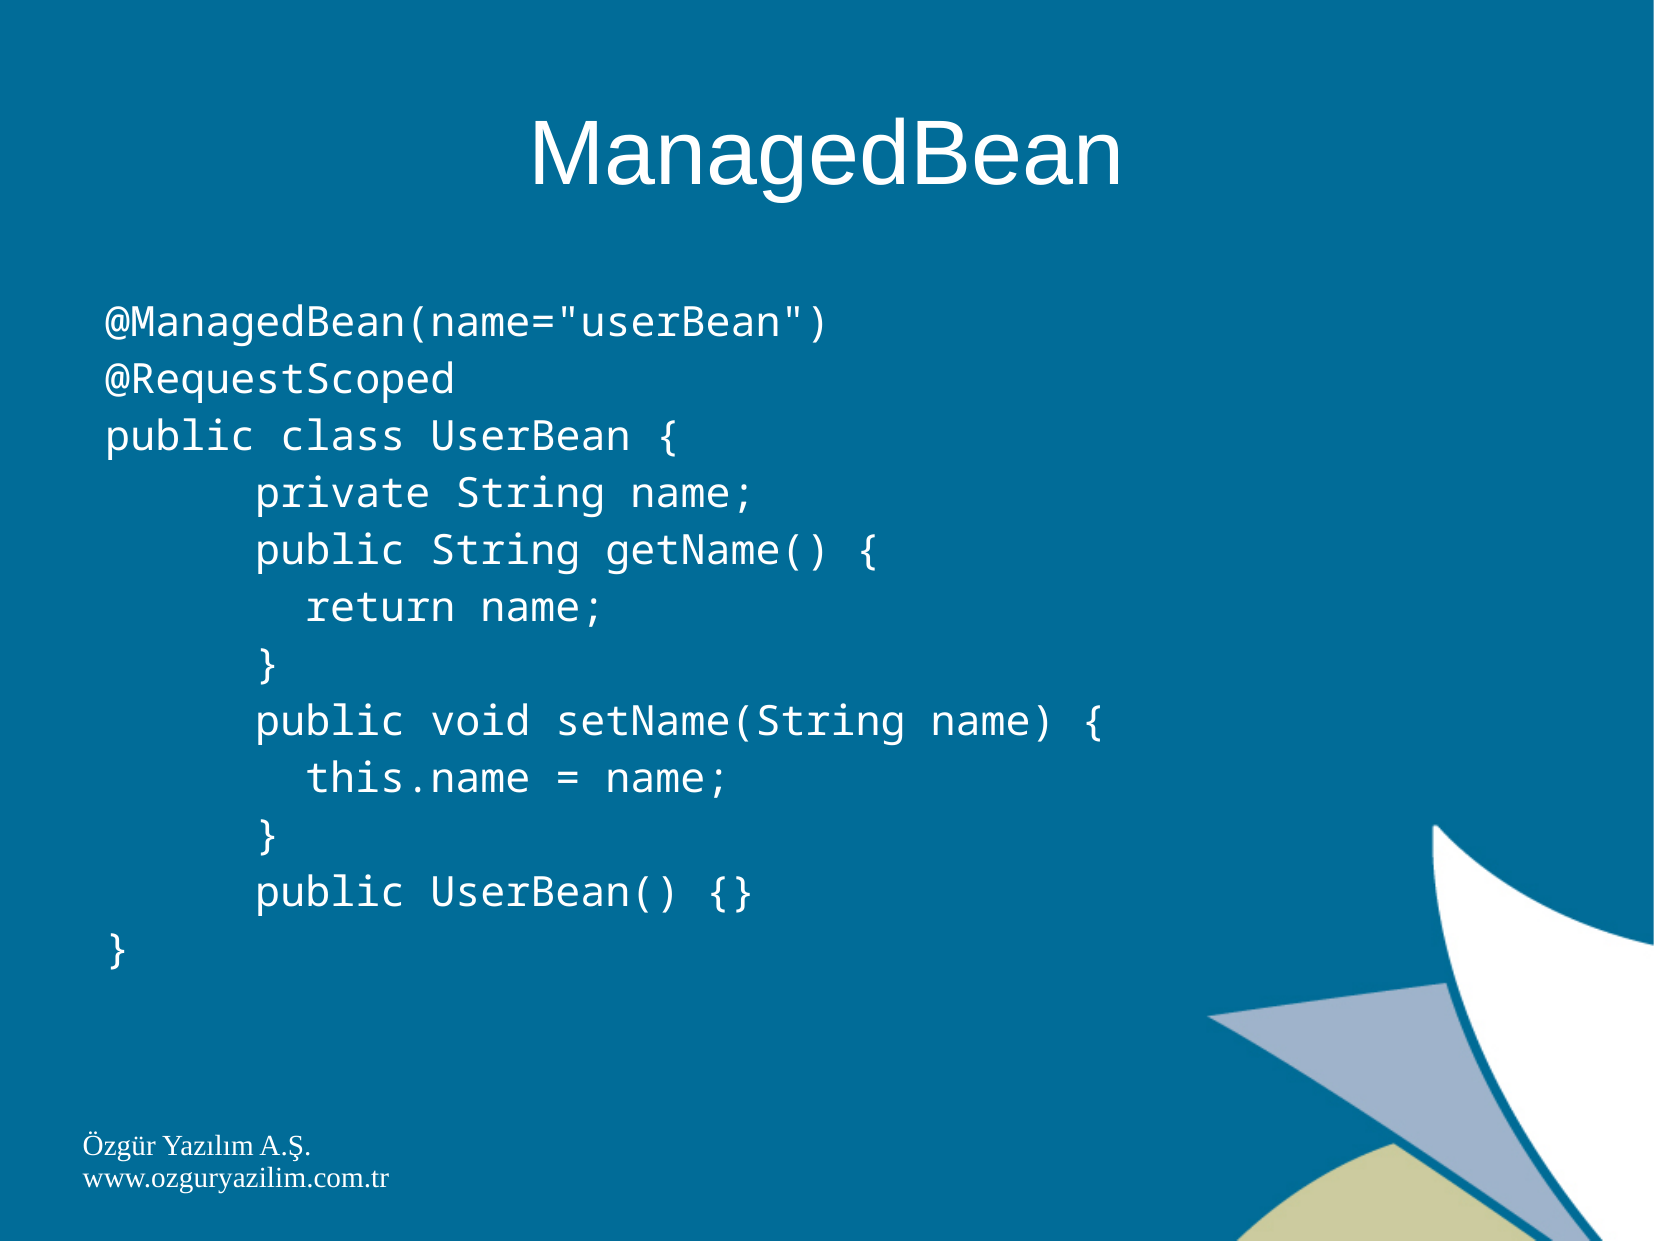

# ManagedBean
@ManagedBean(name="userBean")
@RequestScoped
public class UserBean {
 private String name;
 public String getName() {
 return name;
 }
 public void setName(String name) {
 this.name = name;
 }
 public UserBean() {}
}